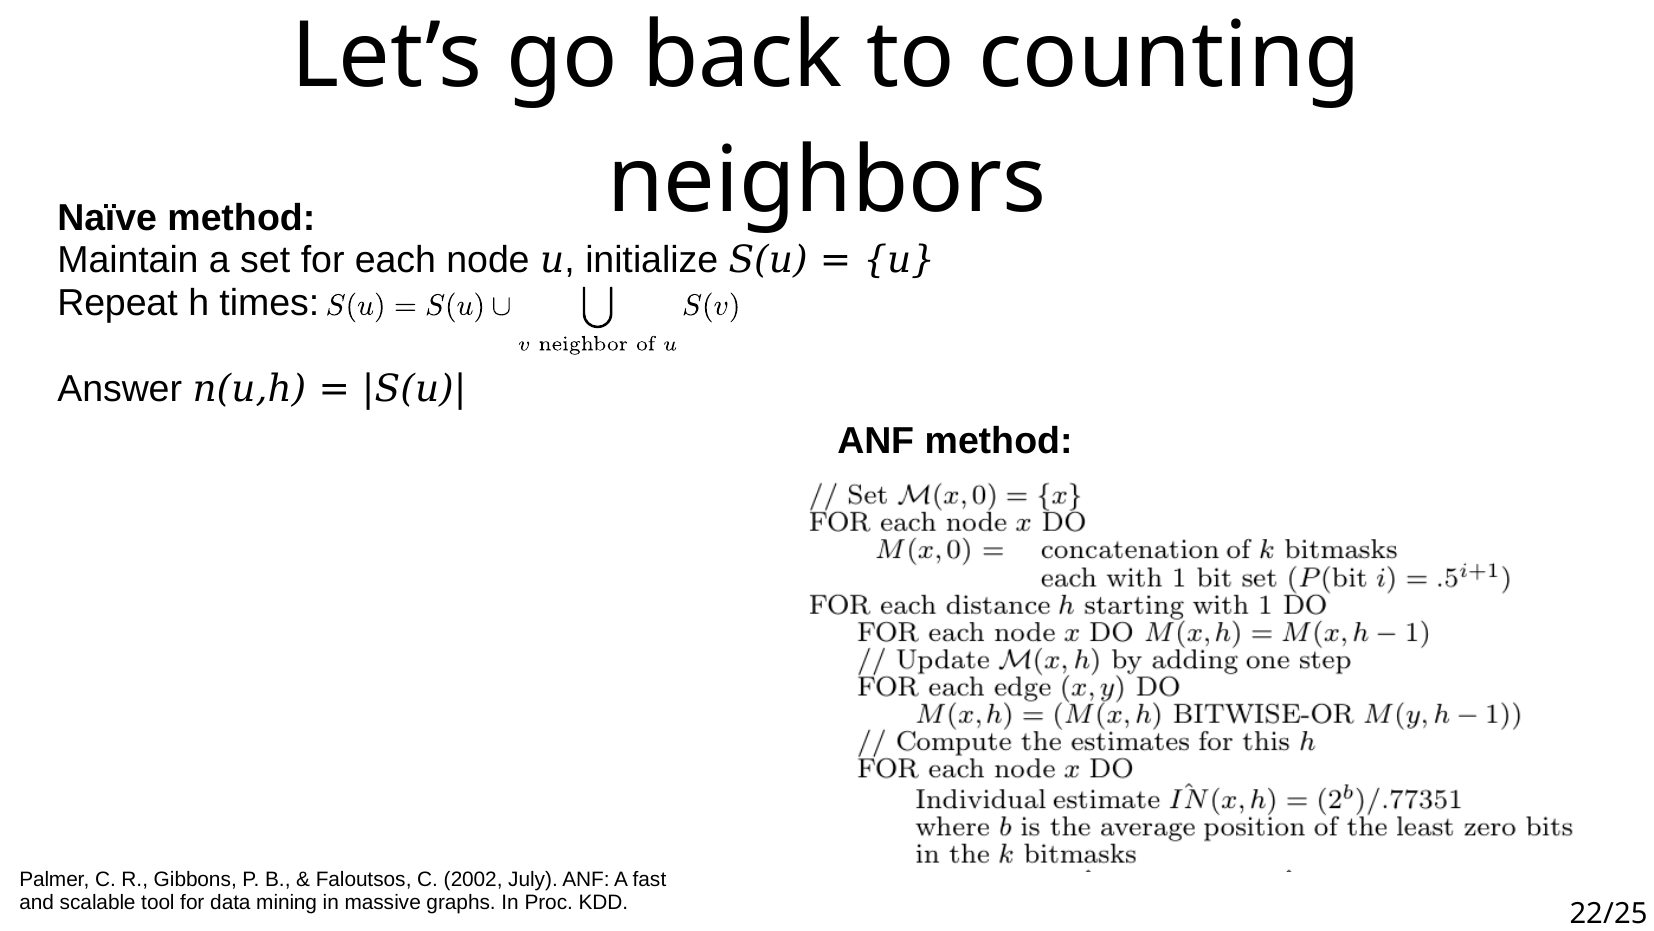

# Let’s go back to counting neighbors
Naïve method:
Maintain a set for each node u, initialize S(u) = {u}
Repeat h times:
Answer n(u,h) = |S(u)|
ANF method:
Palmer, C. R., Gibbons, P. B., & Faloutsos, C. (2002, July). ANF: A fast and scalable tool for data mining in massive graphs. In Proc. KDD.
22